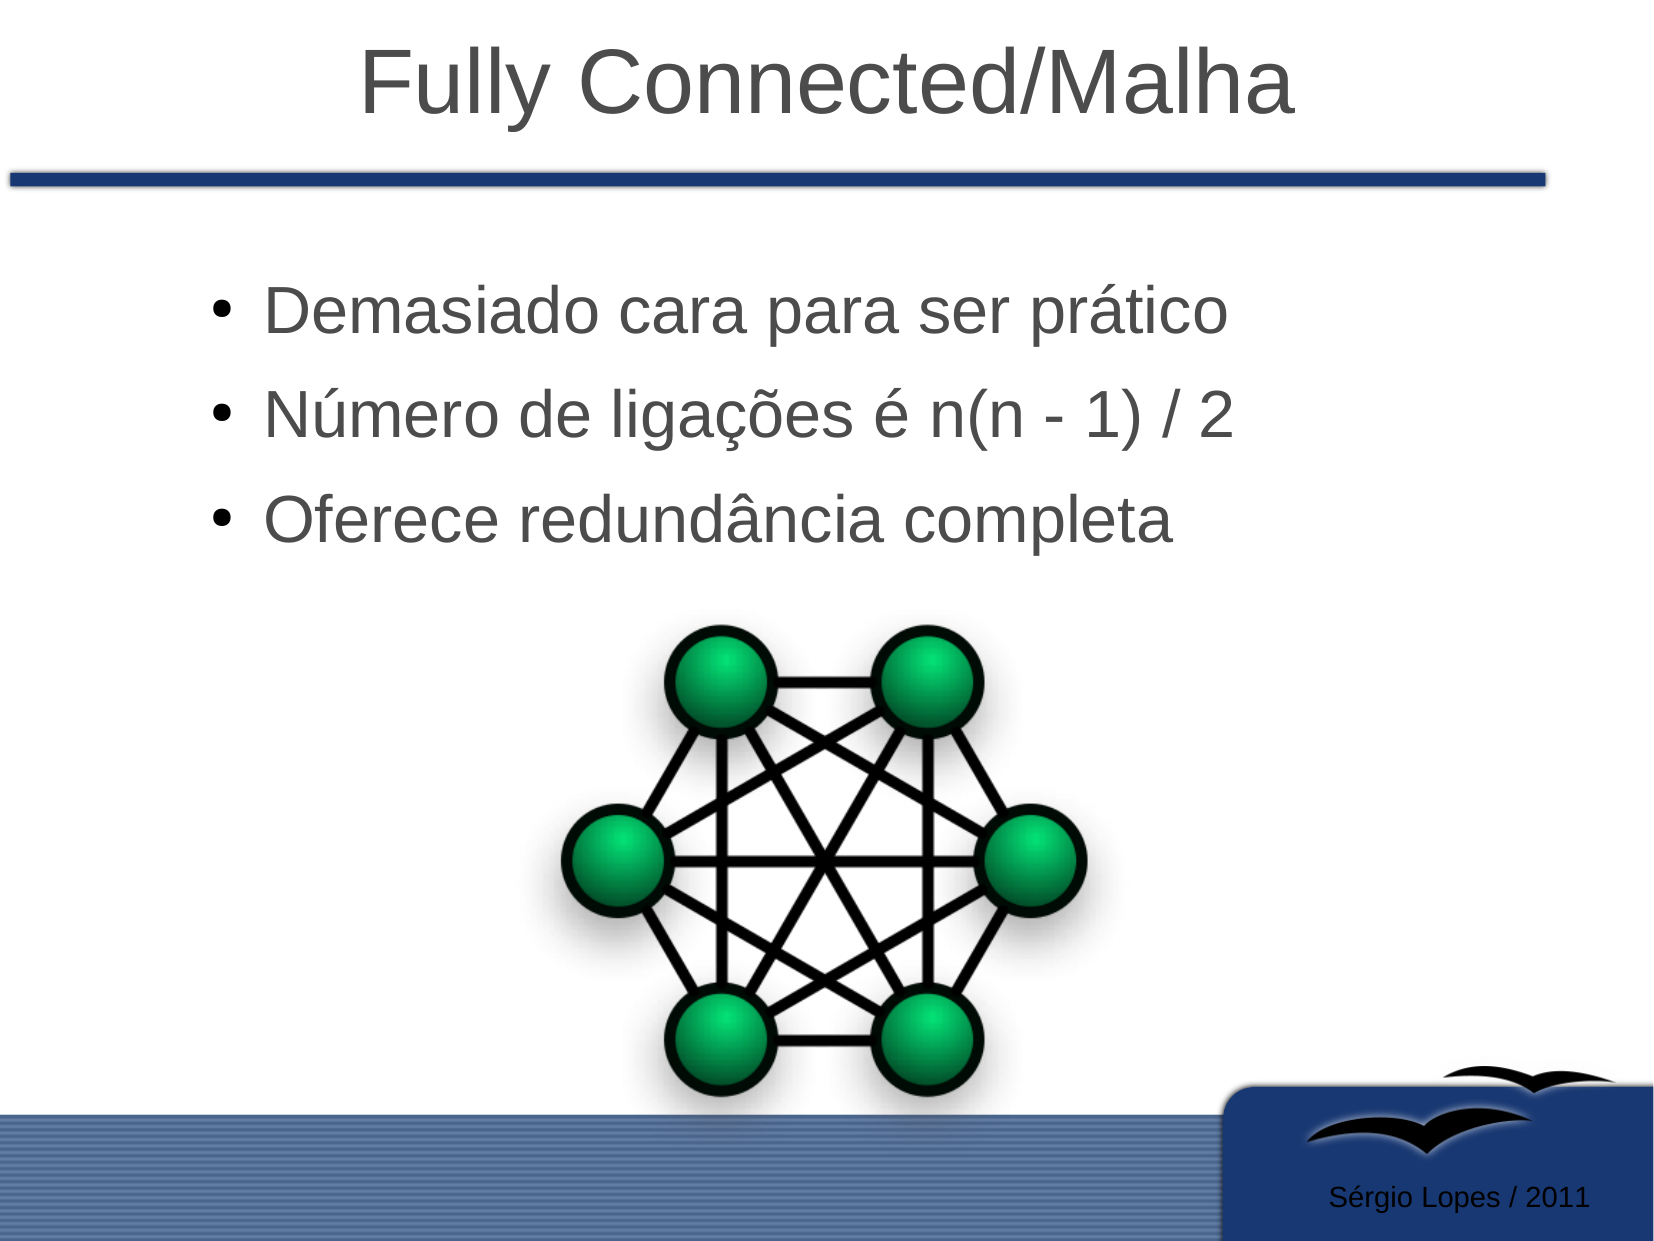

# Fully Connected/Malha
Demasiado cara para ser prático
Número de ligações é n(n - 1) / 2
Oferece redundância completa
Sérgio Lopes / 2011